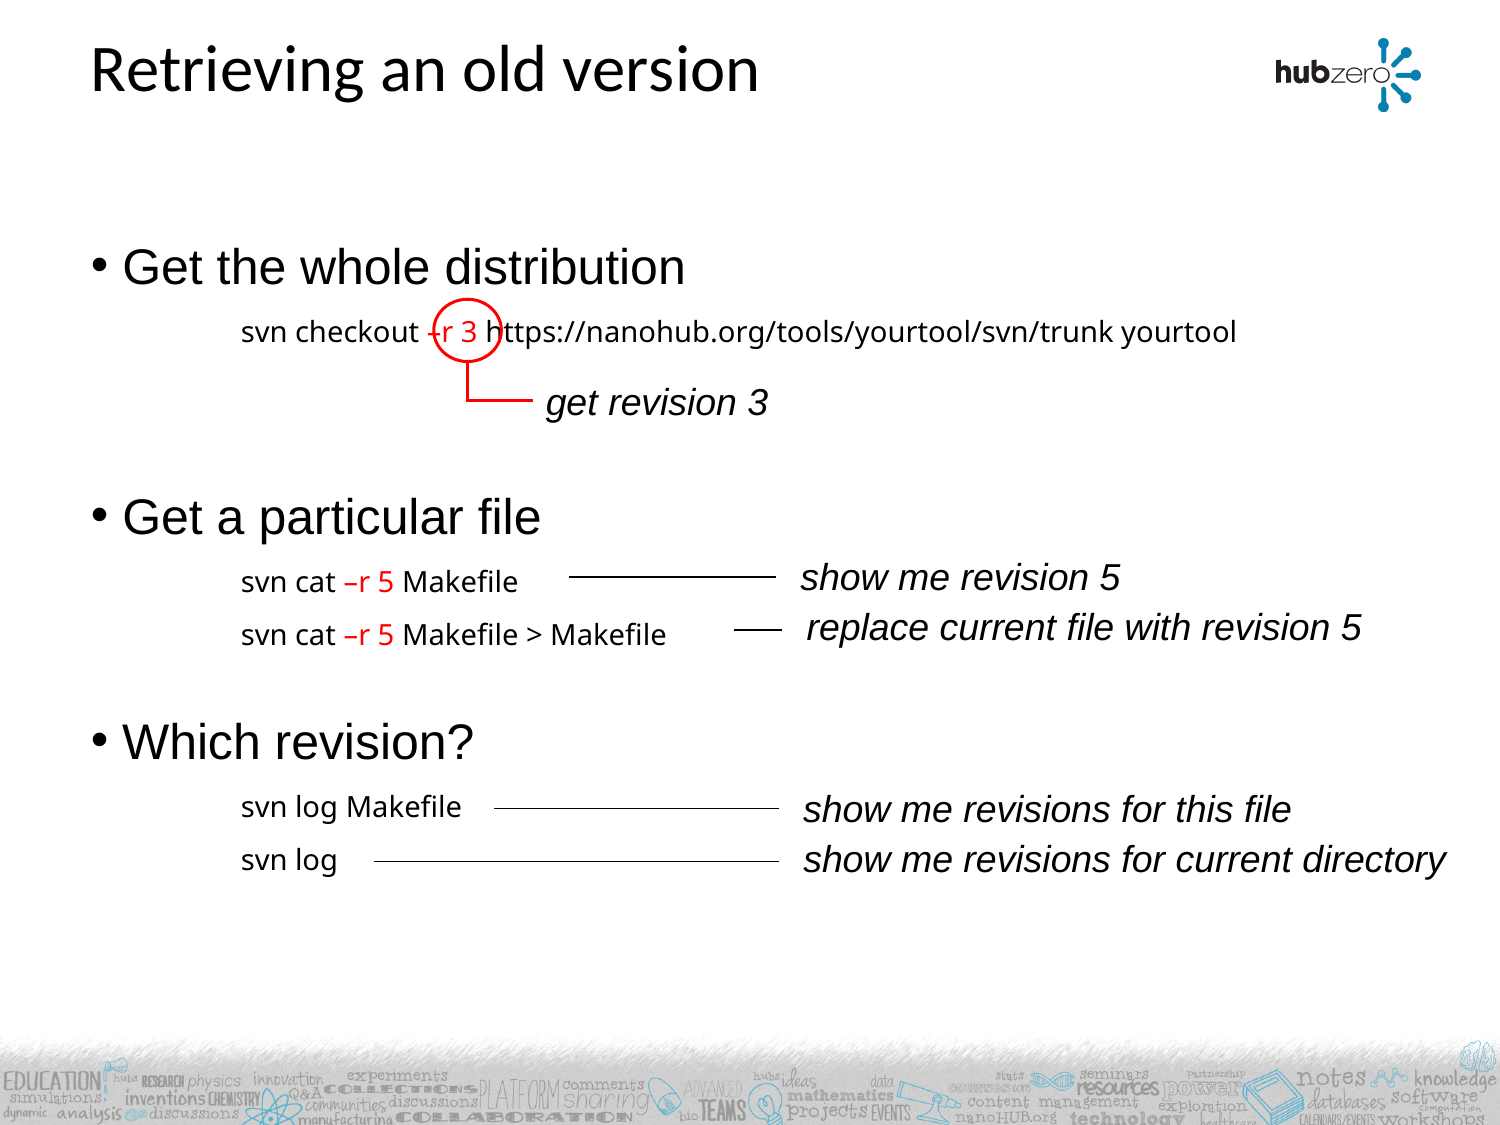

Retrieving an old version
 Get the whole distribution
	svn checkout –r 3 https://nanohub.org/tools/yourtool/svn/trunk yourtool
get revision 3
 Get a particular file
	svn cat –r 5 Makefile
	svn cat –r 5 Makefile > Makefile
show me revision 5
replace current file with revision 5
 Which revision?
	svn log Makefile
	svn log
show me revisions for this file
show me revisions for current directory